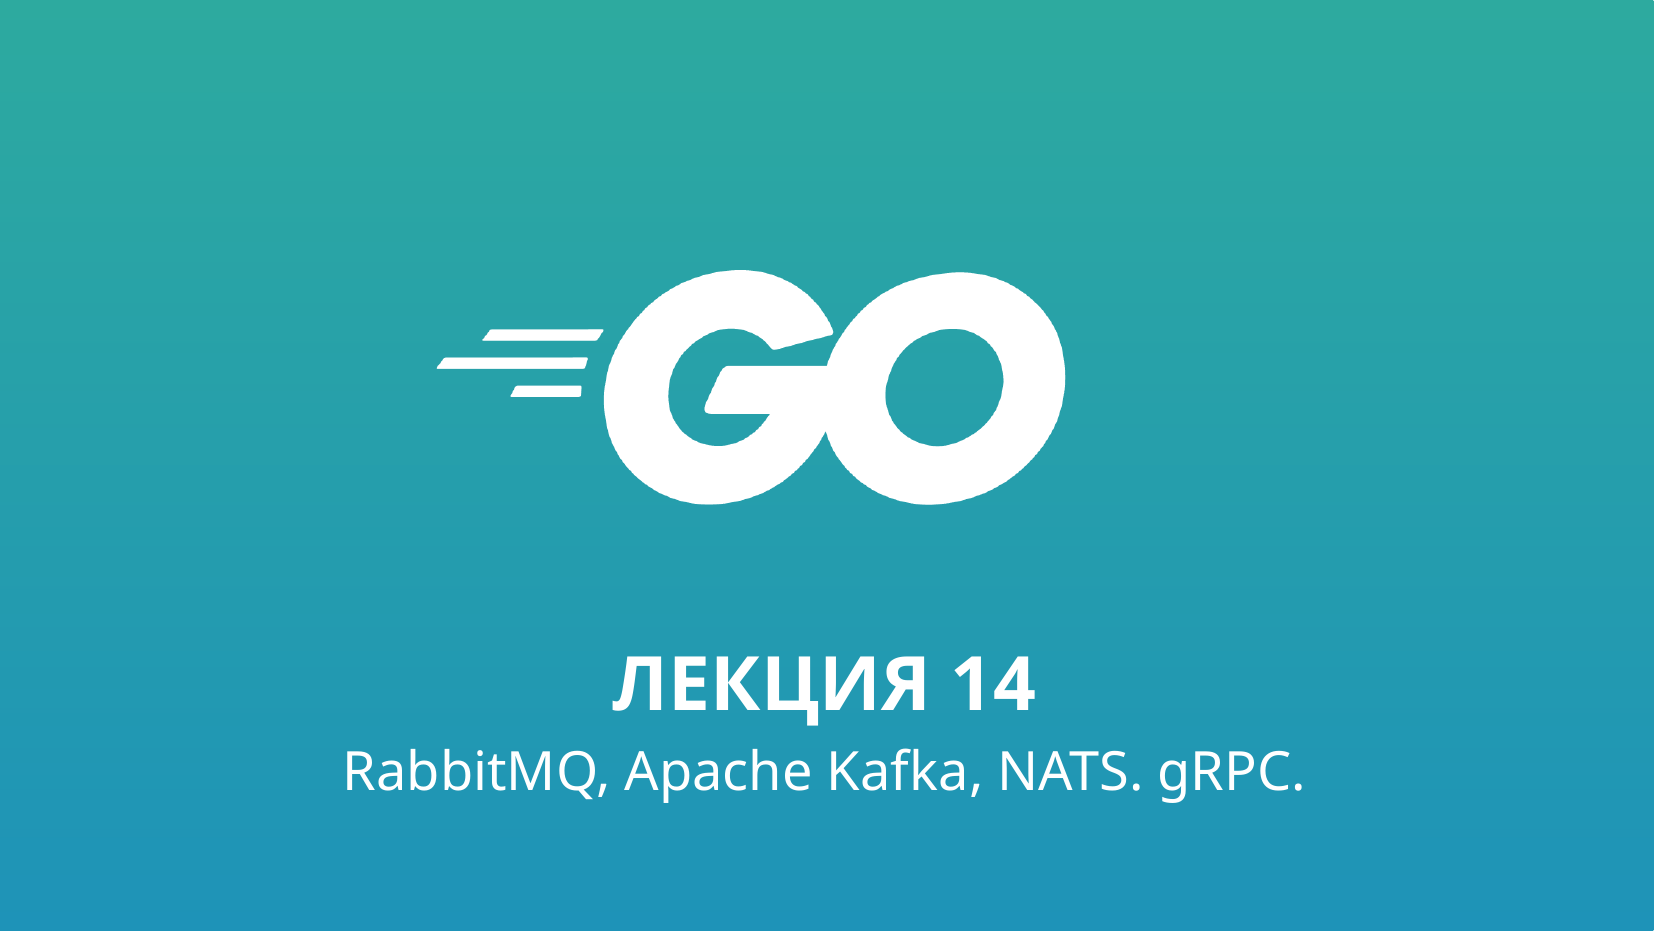

ЛЕКЦИЯ 14
RabbitMQ, Apache Kafka, NATS. gRPC.